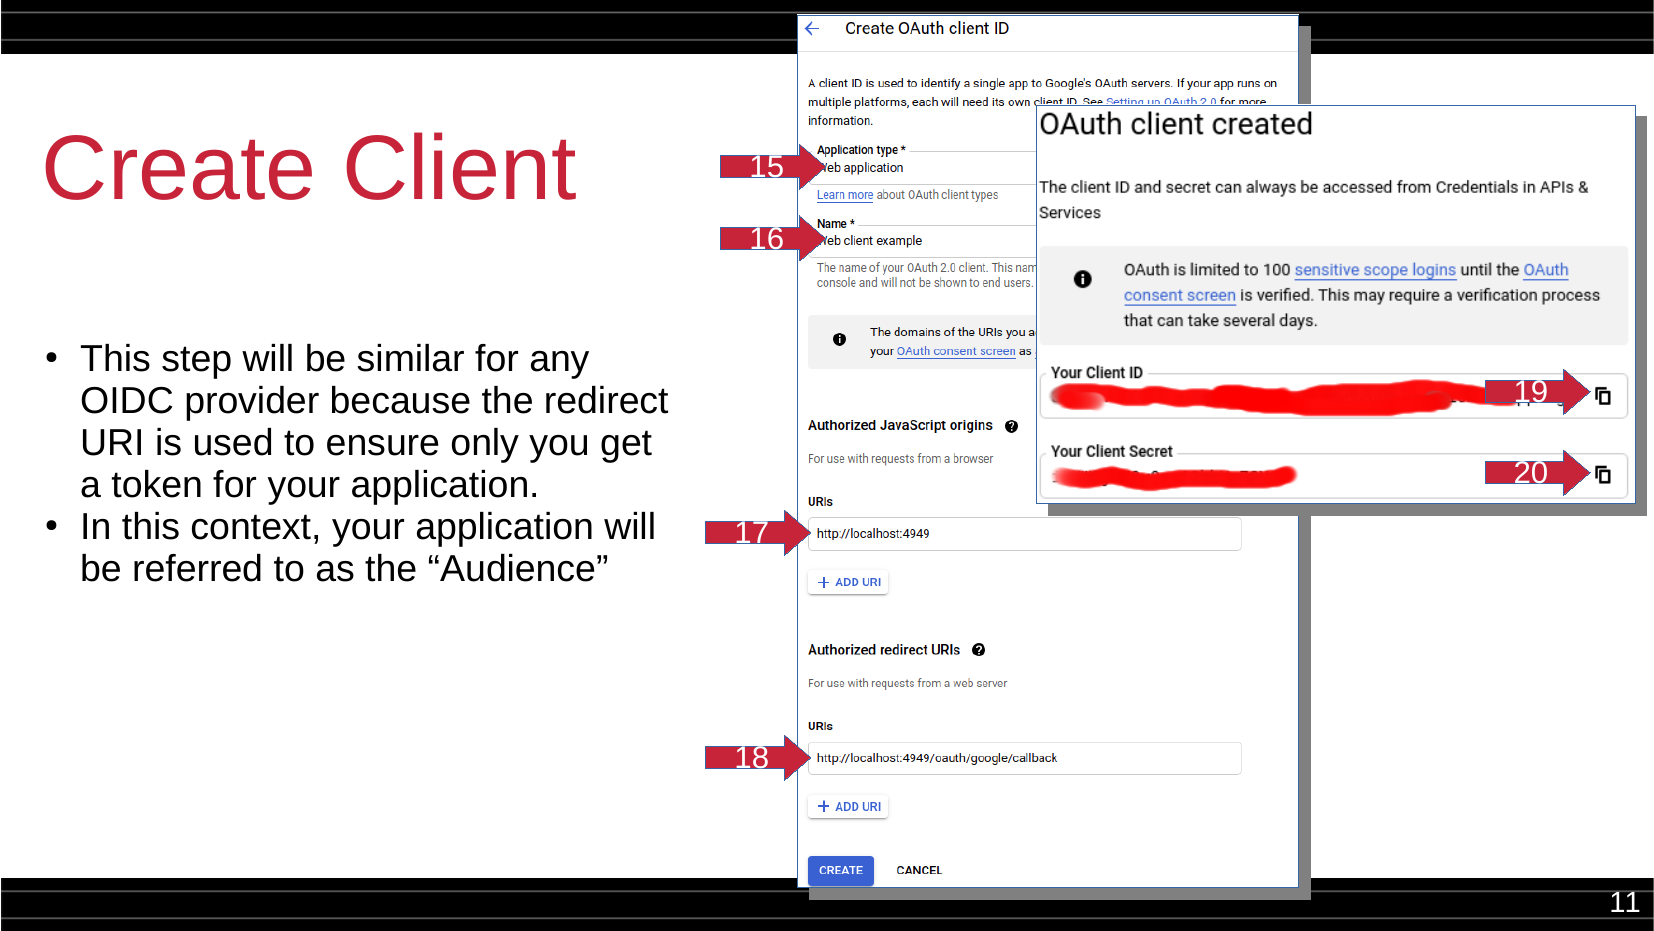

# Create Client
15
16
This step will be similar for any OIDC provider because the redirect URI is used to ensure only you get a token for your application.
In this context, your application will be referred to as the “Audience”
19
20
17
18